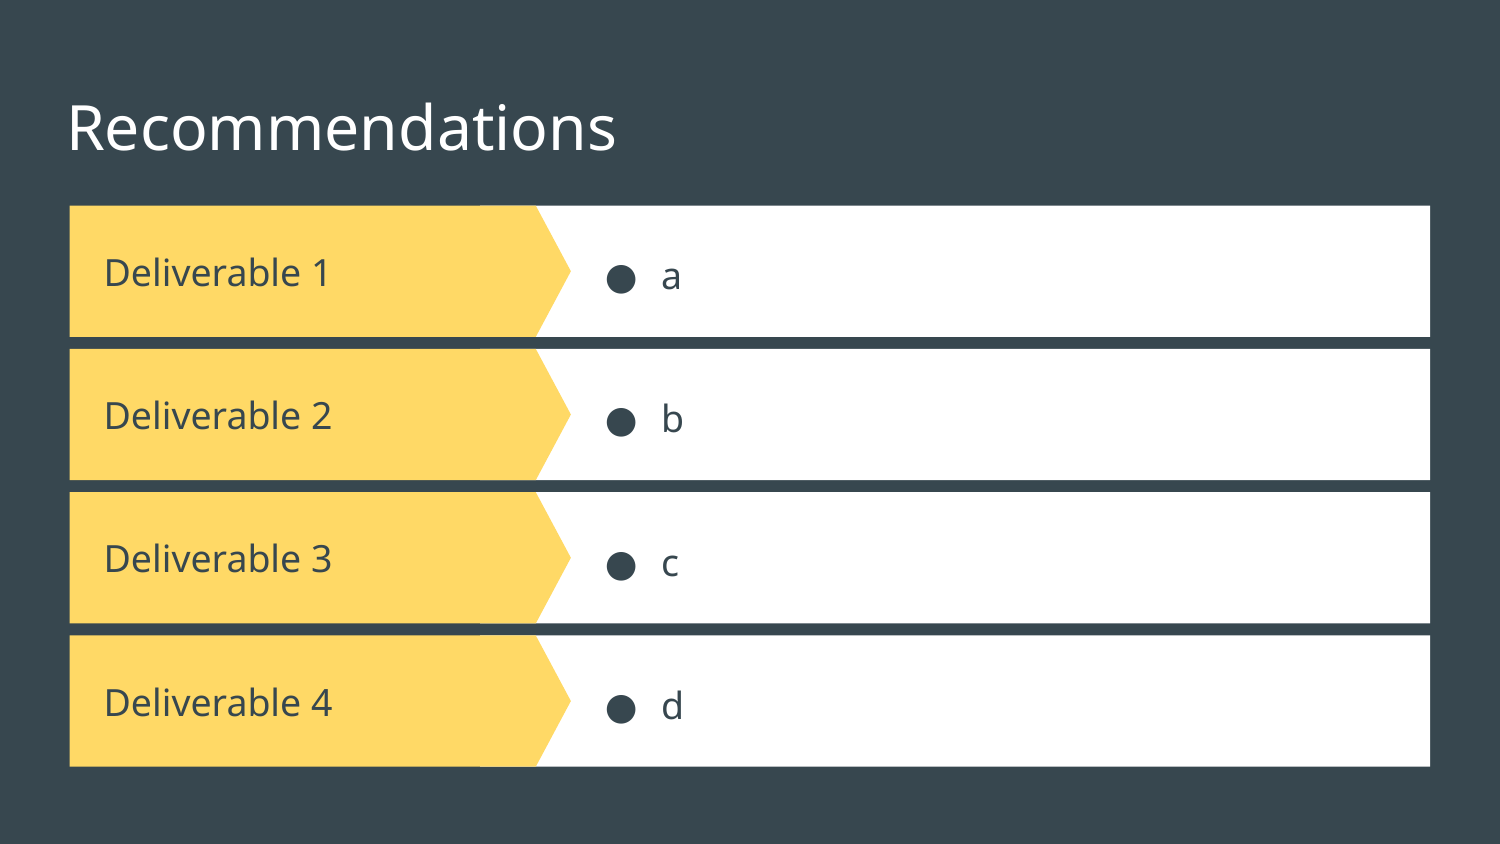

# Recommendations
Deliverable 1
a
Deliverable 2
b
Deliverable 3
c
Deliverable 4
d